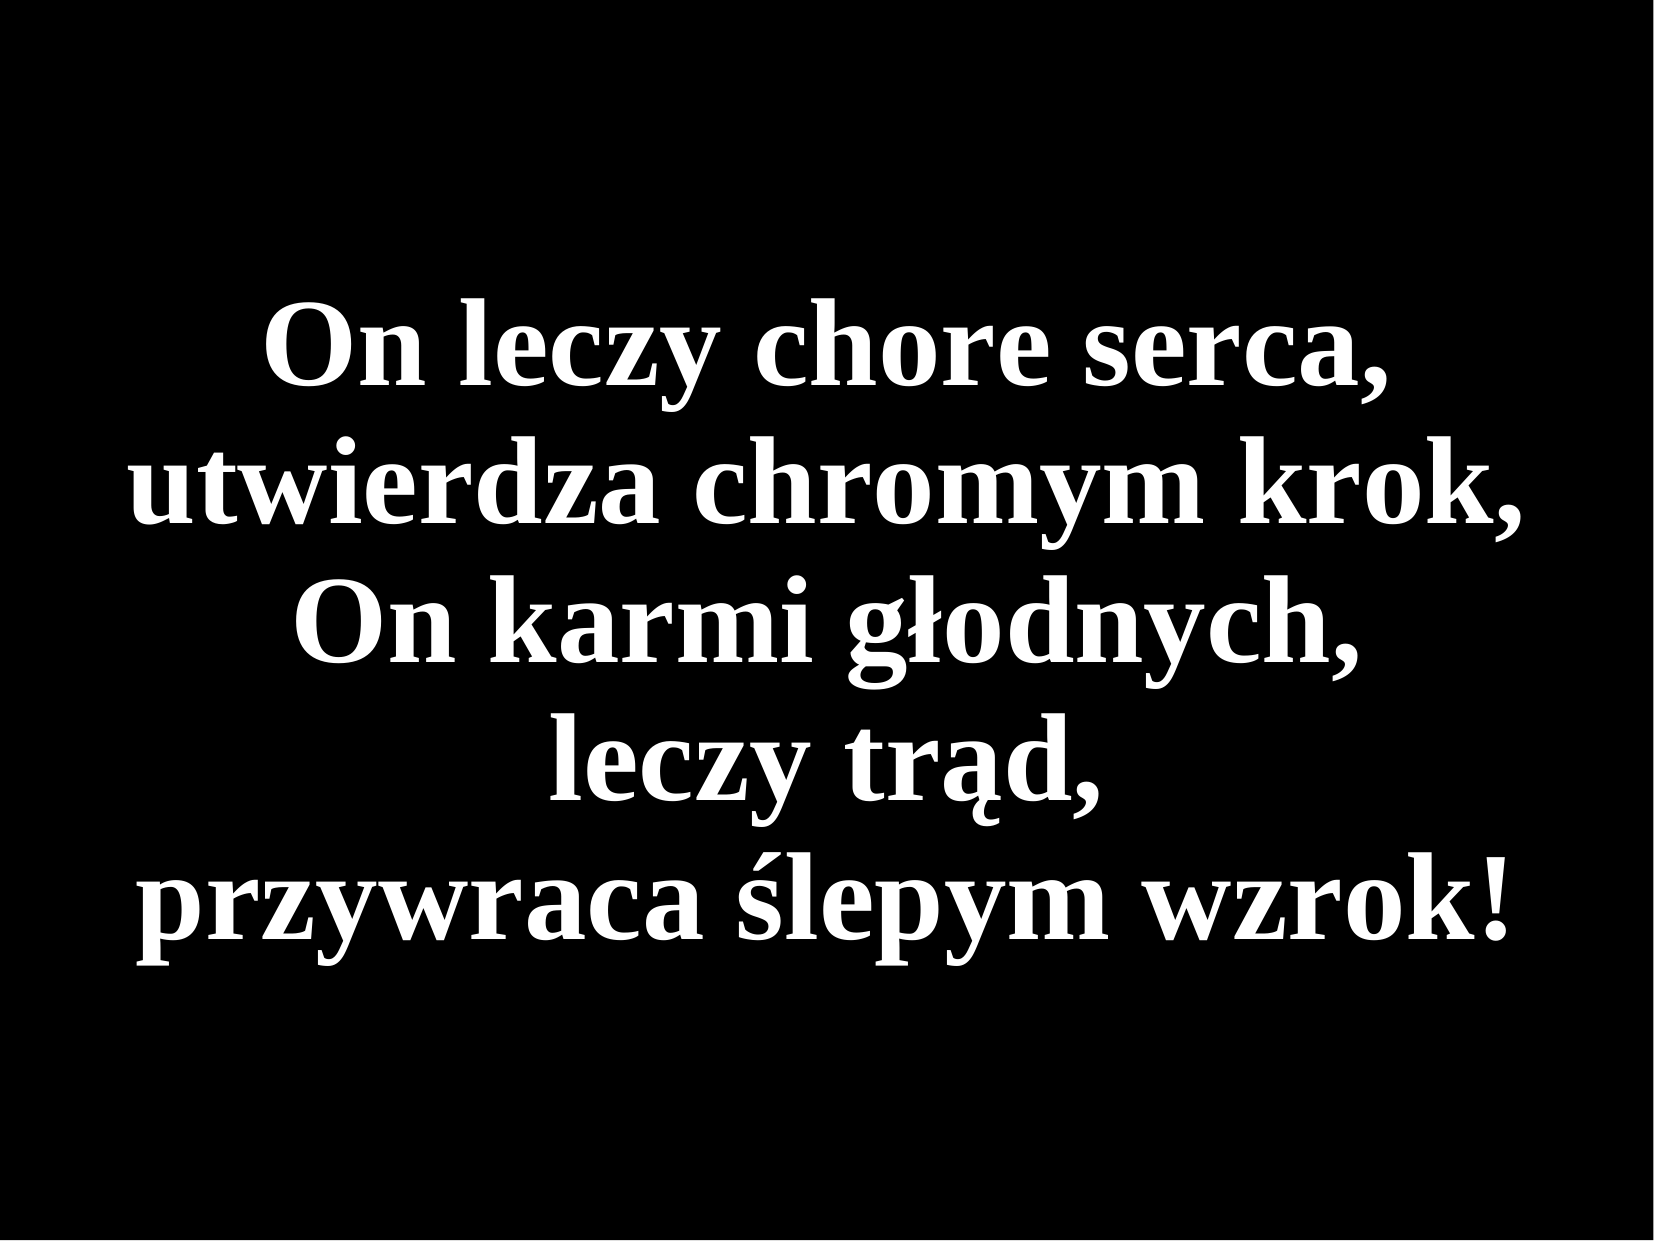

# On leczy chore serca, utwierdza chromym krok, On karmi głodnych, leczy trąd, przywraca ślepym wzrok!